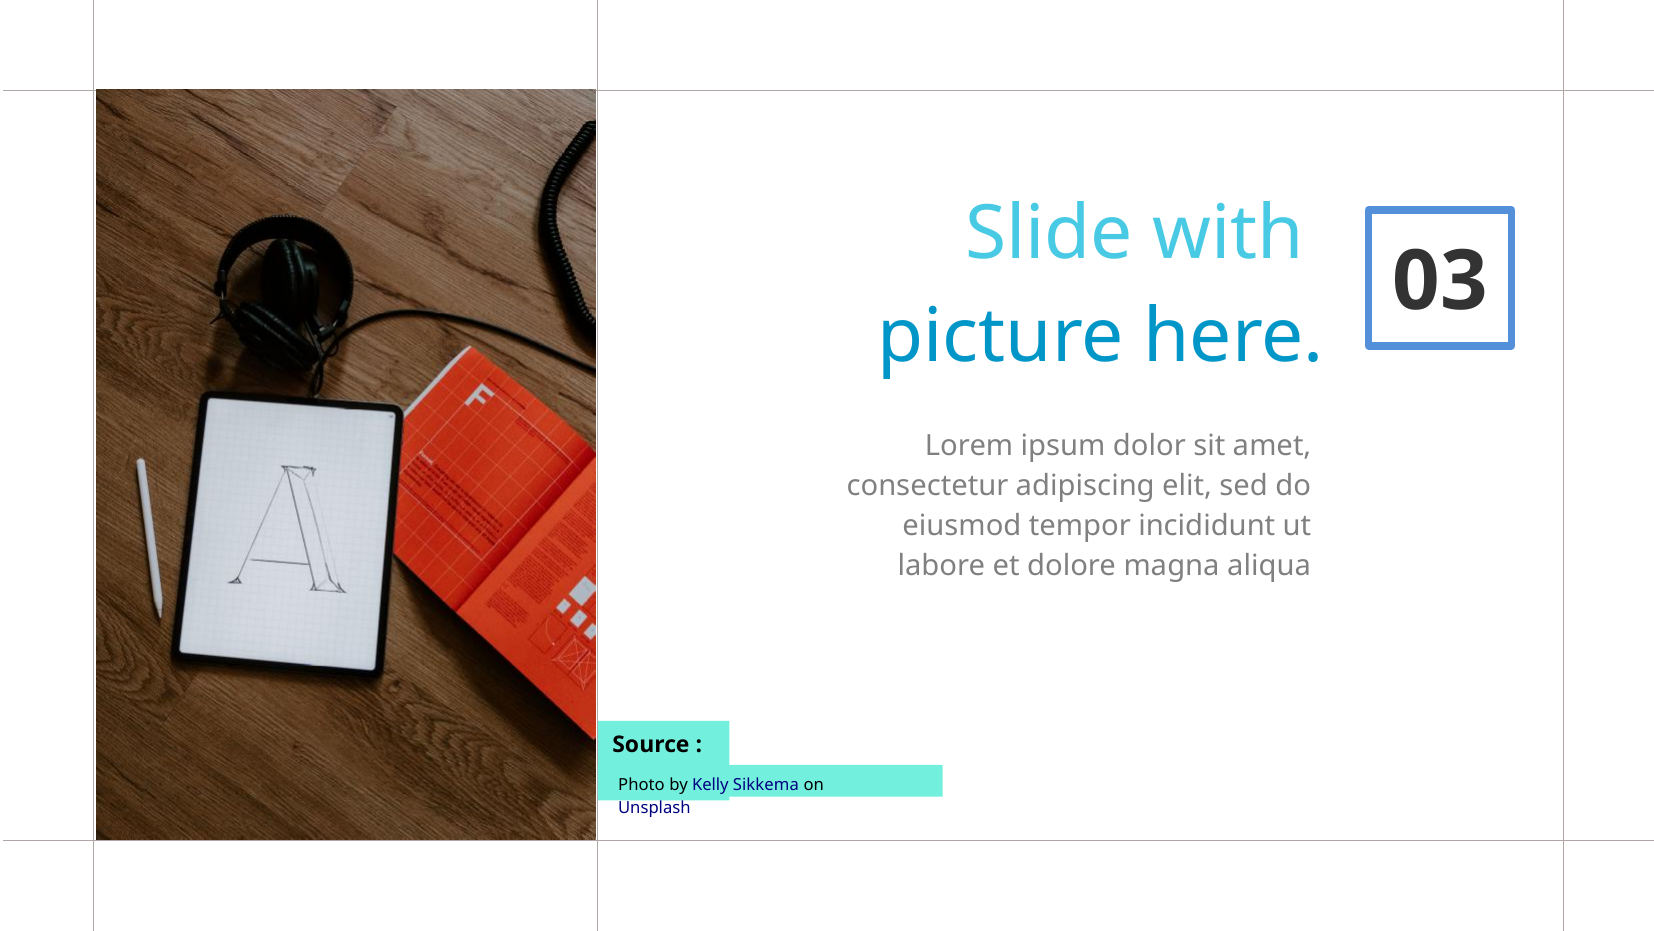

Slide with
picture here.
03
Lorem ipsum dolor sit amet, consectetur adipiscing elit, sed do eiusmod tempor incididunt ut labore et dolore magna aliqua
Photo by Kelly Sikkema on Unsplash